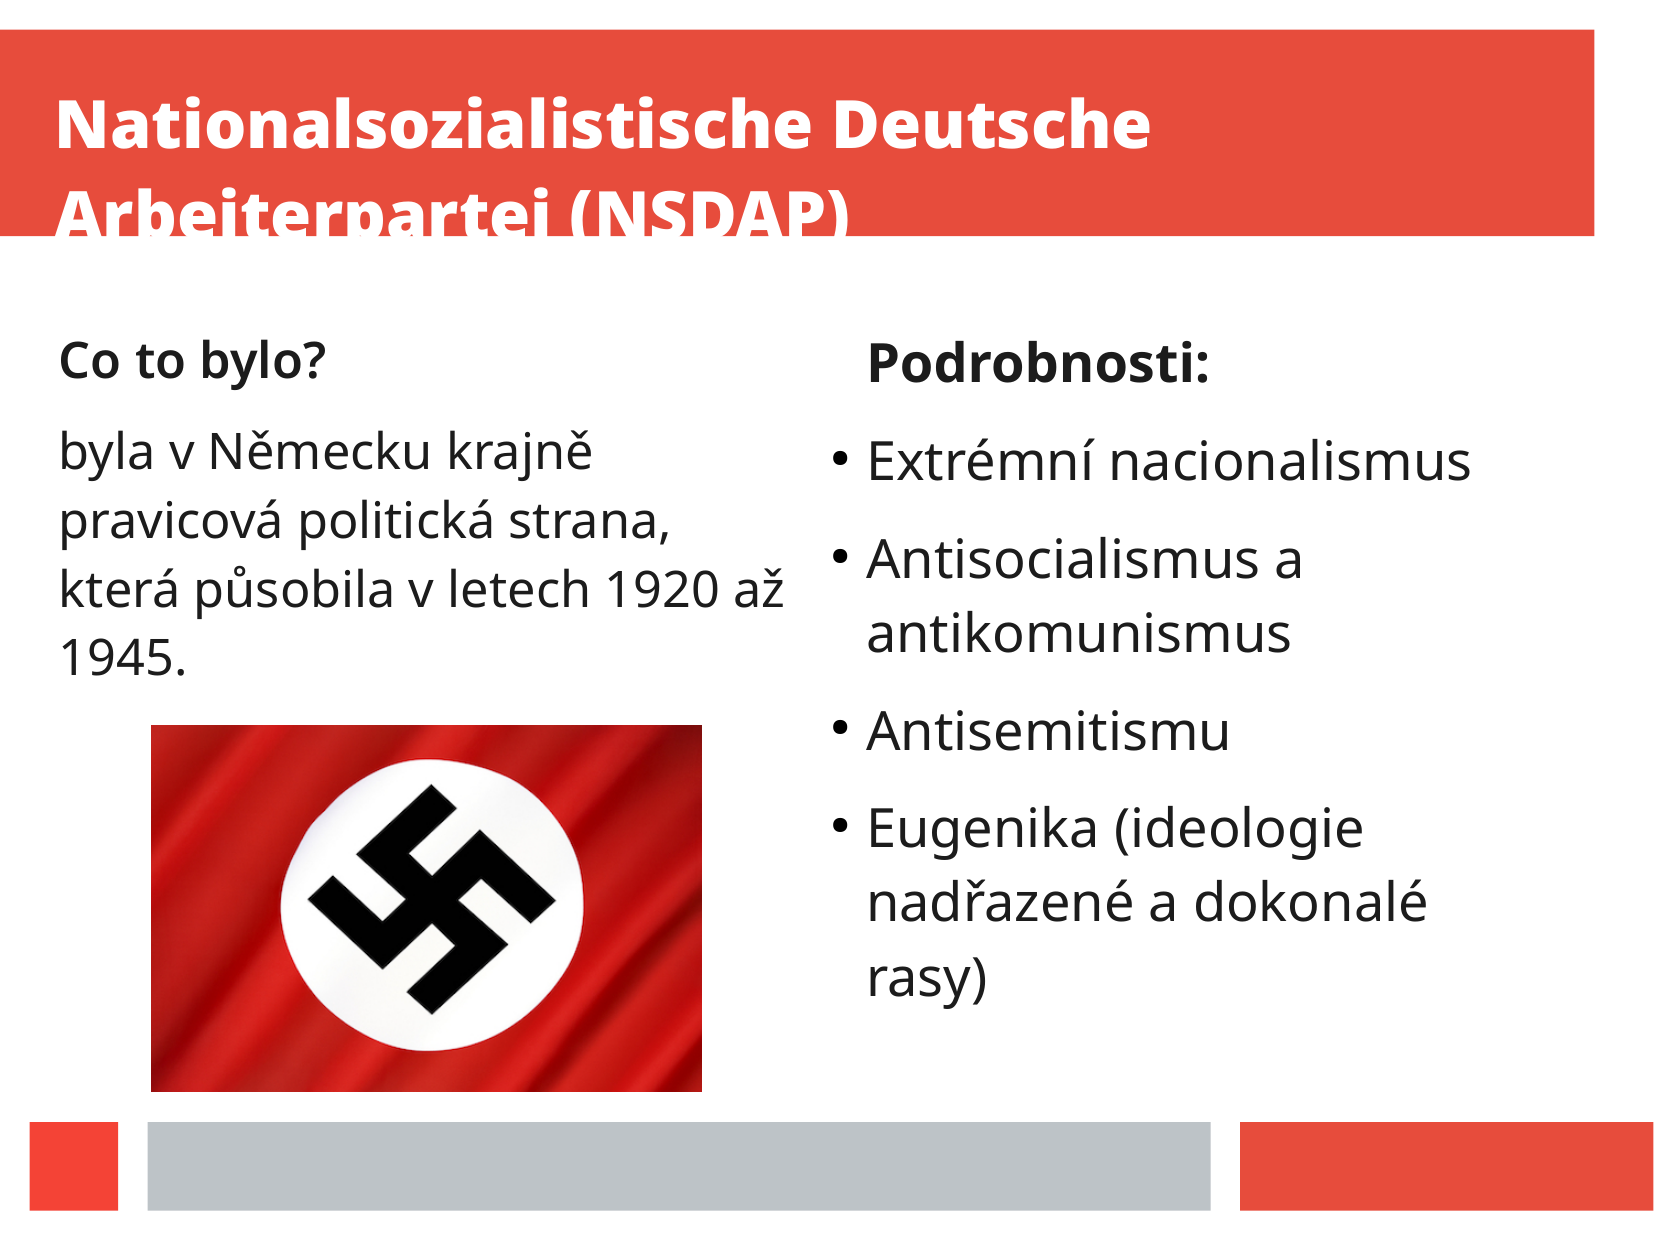

# Nationalsozialistische Deutsche Arbeiterpartei (NSDAP)
Co to bylo?
byla v Německu krajně pravicová politická strana, která působila v letech 1920 až 1945.
Podrobnosti:
Extrémní nacionalismus
Antisocialismus a antikomunismus
Antisemitismu
Eugenika (ideologie nadřazené a dokonalé rasy)